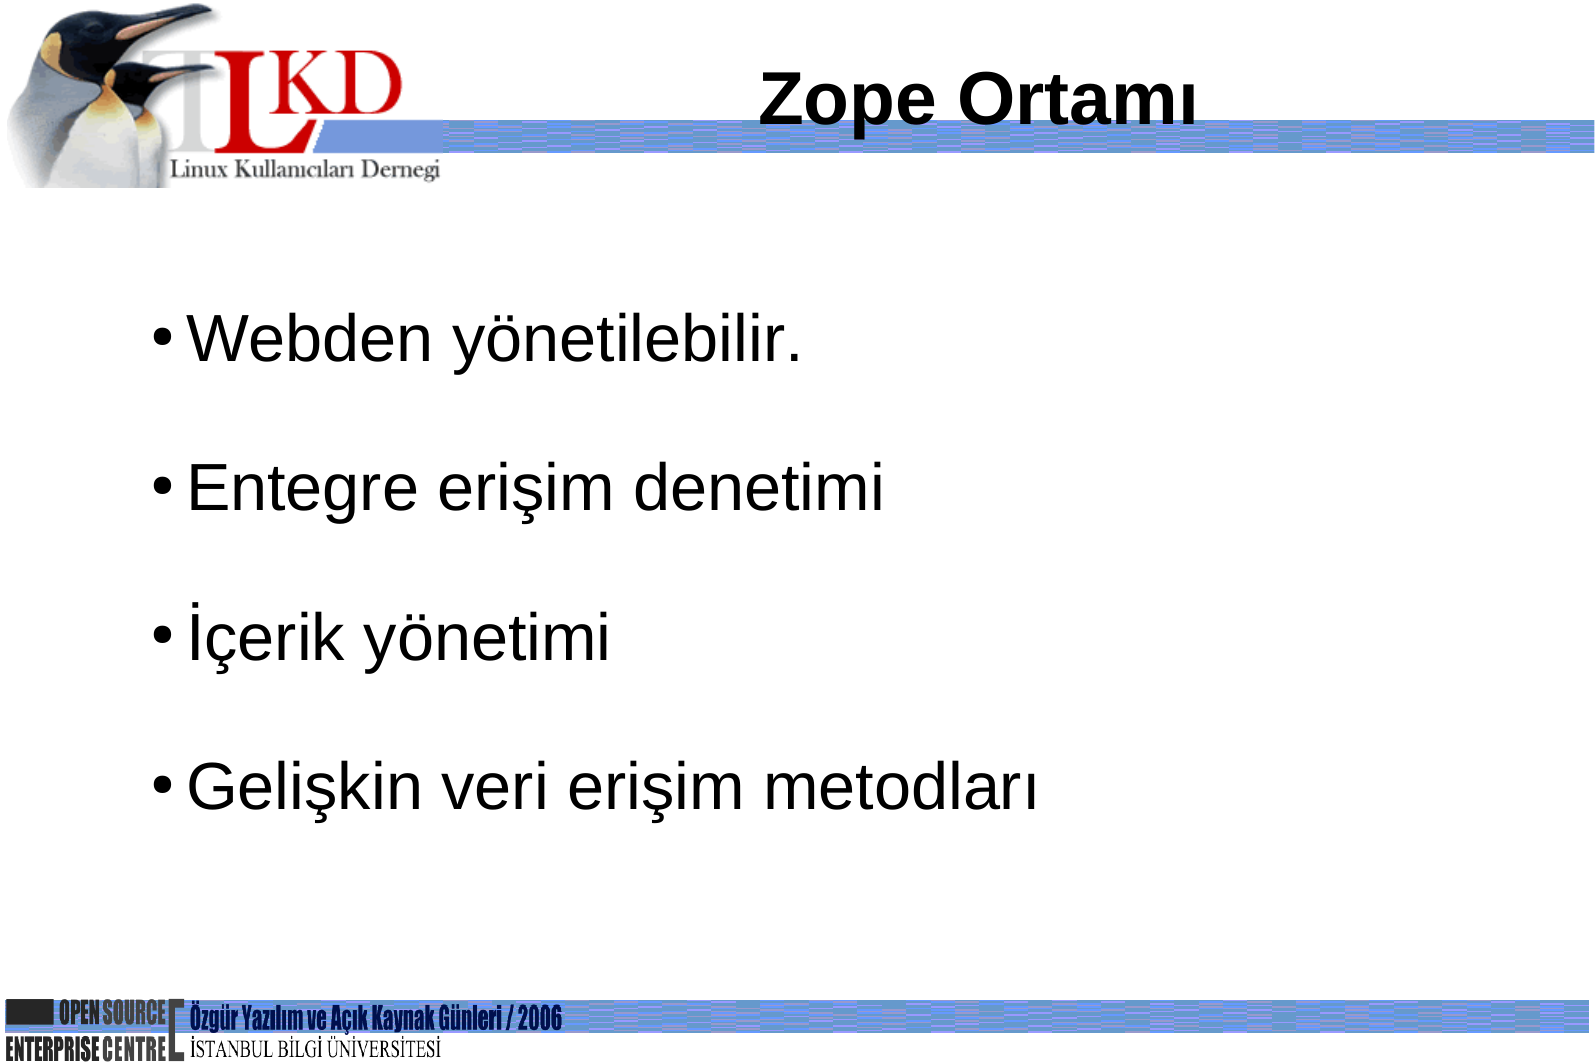

# Zope Ortamı
Webden yönetilebilir.
Entegre erişim denetimi
İçerik yönetimi
Gelişkin veri erişim metodları